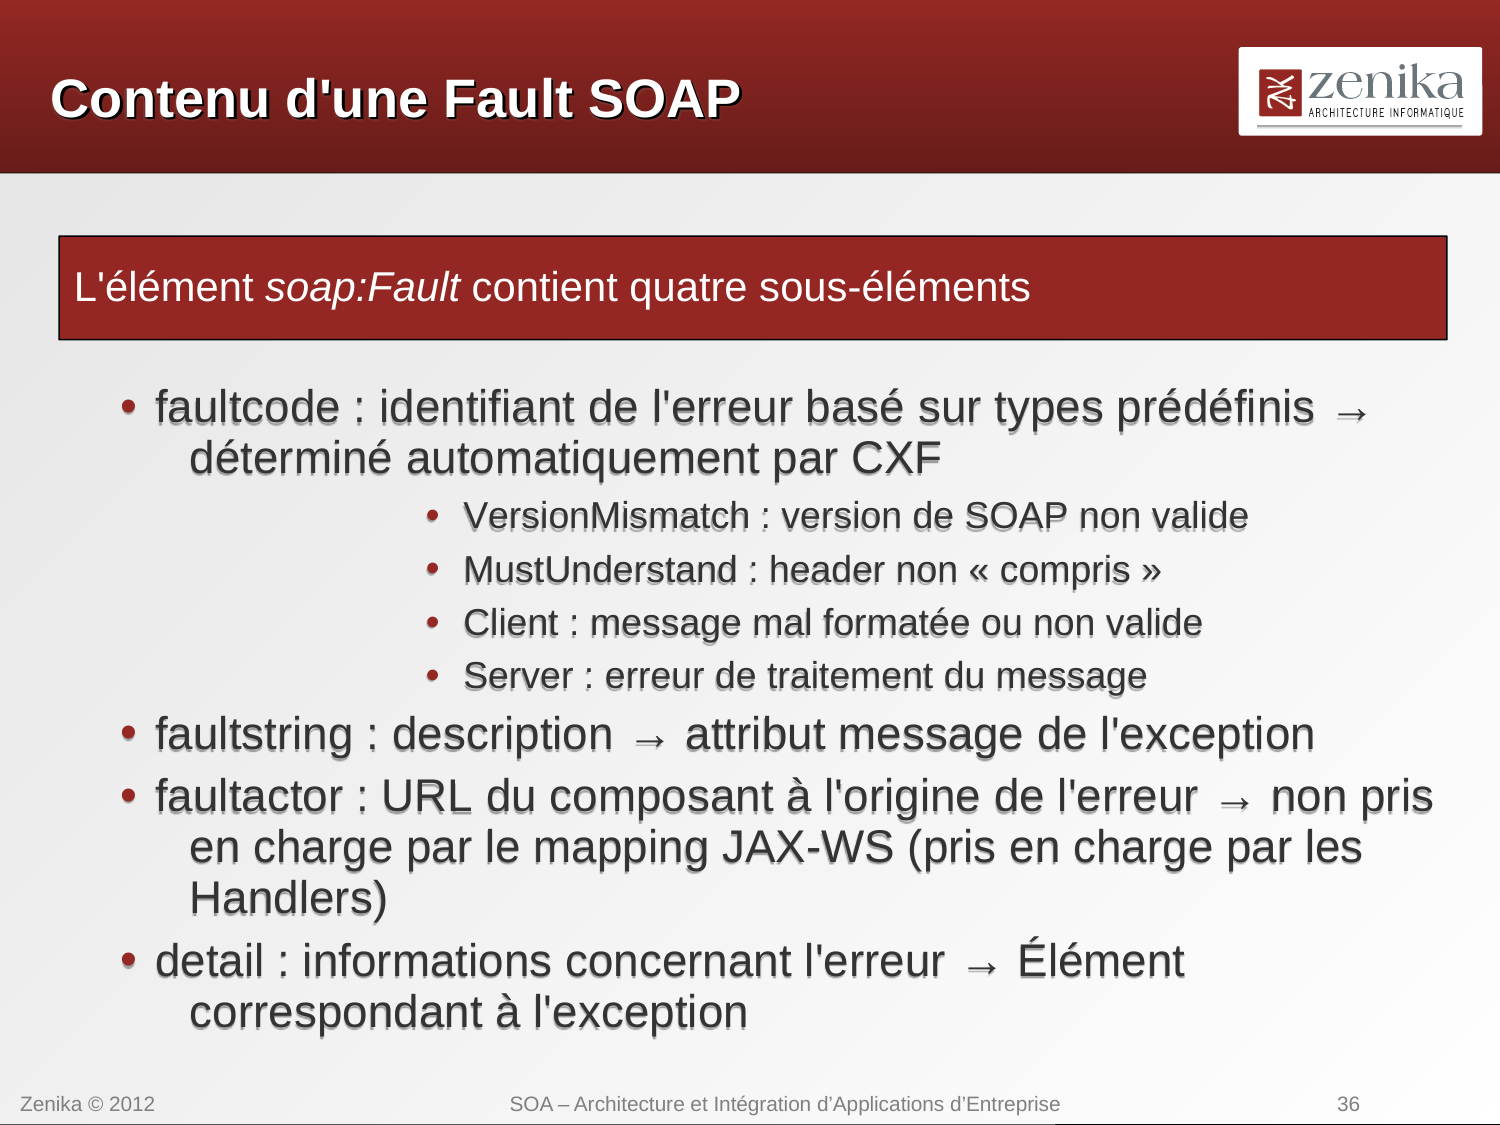

# Contenu d'une Fault SOAP
L'élément soap:Fault contient quatre sous-éléments
faultcode : identifiant de l'erreur basé sur types prédéfinis → déterminé automatiquement par CXF
VersionMismatch : version de SOAP non valide
MustUnderstand : header non « compris »
Client : message mal formatée ou non valide
Server : erreur de traitement du message
faultstring : description → attribut message de l'exception
faultactor : URL du composant à l'origine de l'erreur → non pris en charge par le mapping JAX-WS (pris en charge par les Handlers)
detail : informations concernant l'erreur → Élément correspondant à l'exception